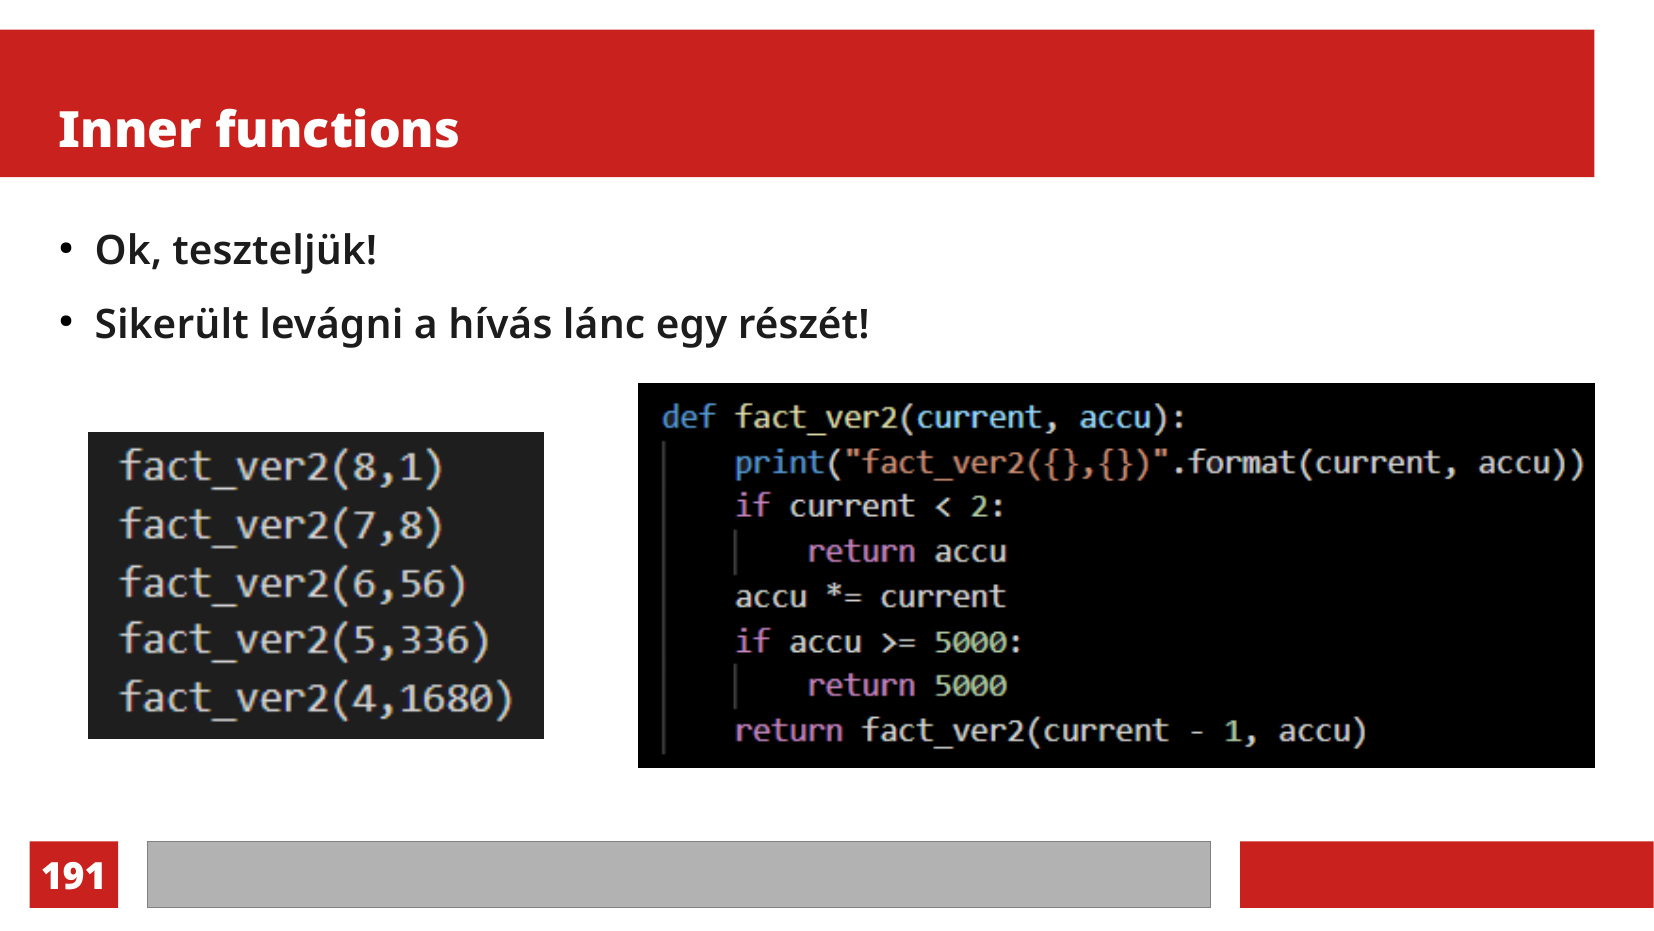

# Inner functions
Ok, teszteljük!
Sikerült levágni a hívás lánc egy részét!
191